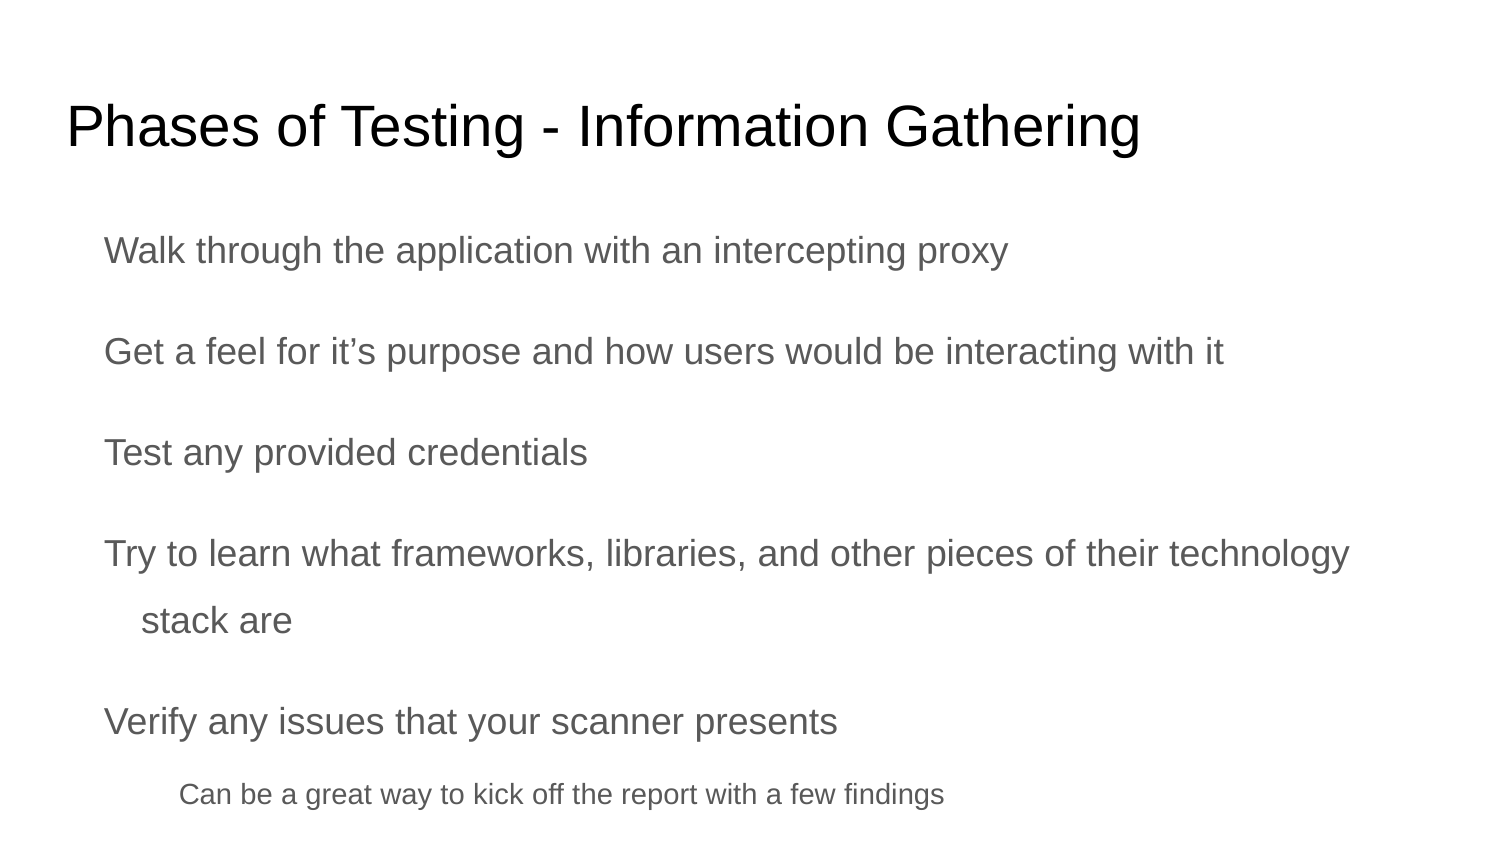

# Phases of Testing - Information Gathering
Walk through the application with an intercepting proxy
Get a feel for it’s purpose and how users would be interacting with it
Test any provided credentials
Try to learn what frameworks, libraries, and other pieces of their technology stack are
Verify any issues that your scanner presents
Can be a great way to kick off the report with a few findings